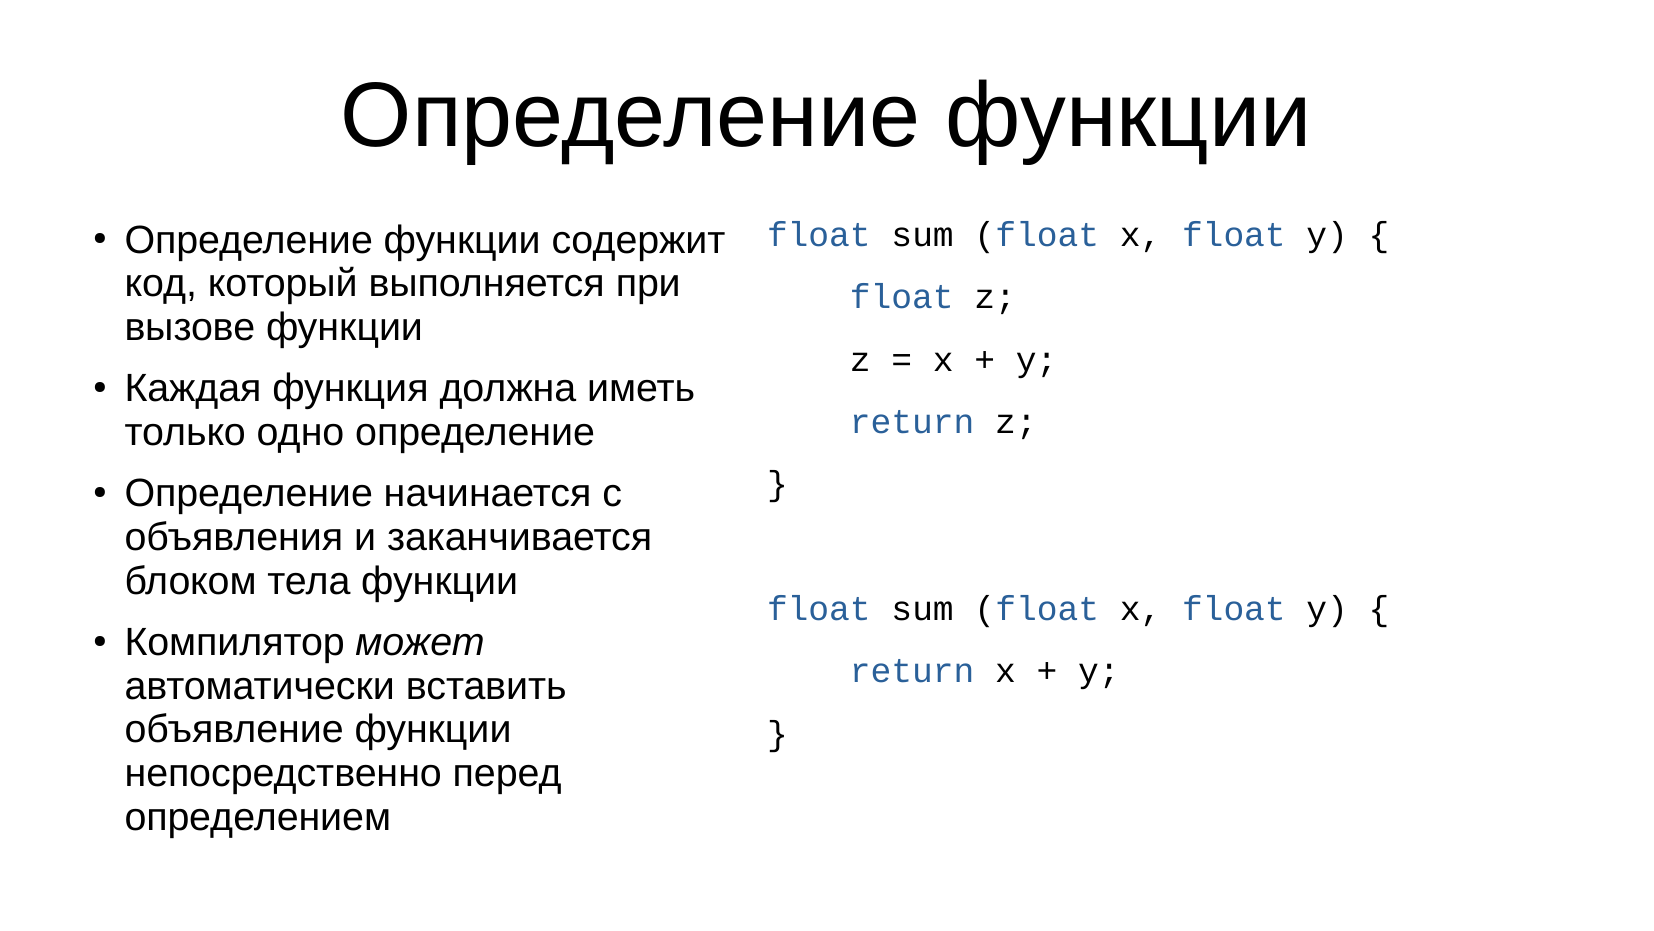

# Определение функции
Определение функции содержит код, который выполняется при вызове функции
Каждая функция должна иметь только одно определение
Определение начинается с объявления и заканчивается блоком тела функции
Компилятор может автоматически вставить объявление функции непосредственно перед определением
float sum (float x, float y) {
 float z;
 z = x + y;
 return z;
}
float sum (float x, float y) {
 return x + y;
}